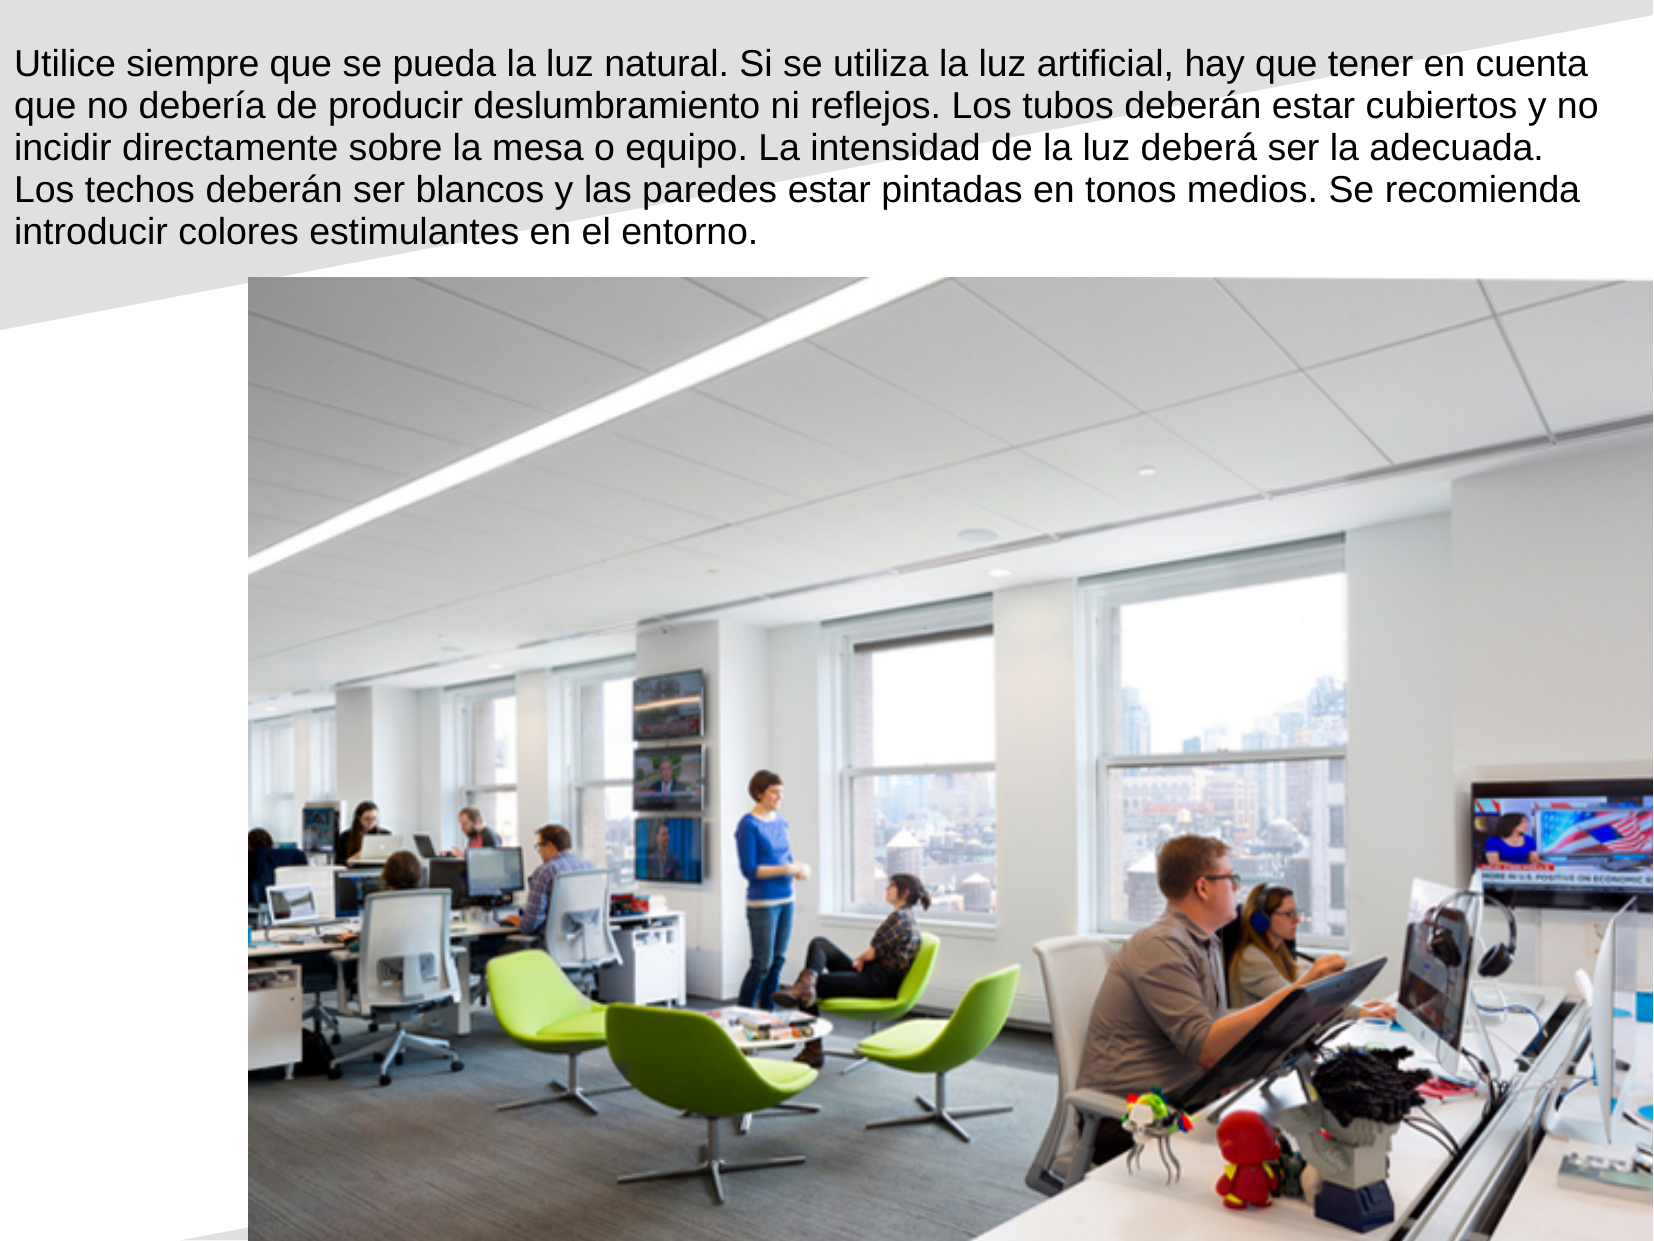

Utilice siempre que se pueda la luz natural. Si se utiliza la luz artificial, hay que tener en cuenta que no debería de producir deslumbramiento ni reflejos. Los tubos deberán estar cubiertos y no incidir directamente sobre la mesa o equipo. La intensidad de la luz deberá ser la adecuada.
Los techos deberán ser blancos y las paredes estar pintadas en tonos medios. Se recomienda introducir colores estimulantes en el entorno.
9